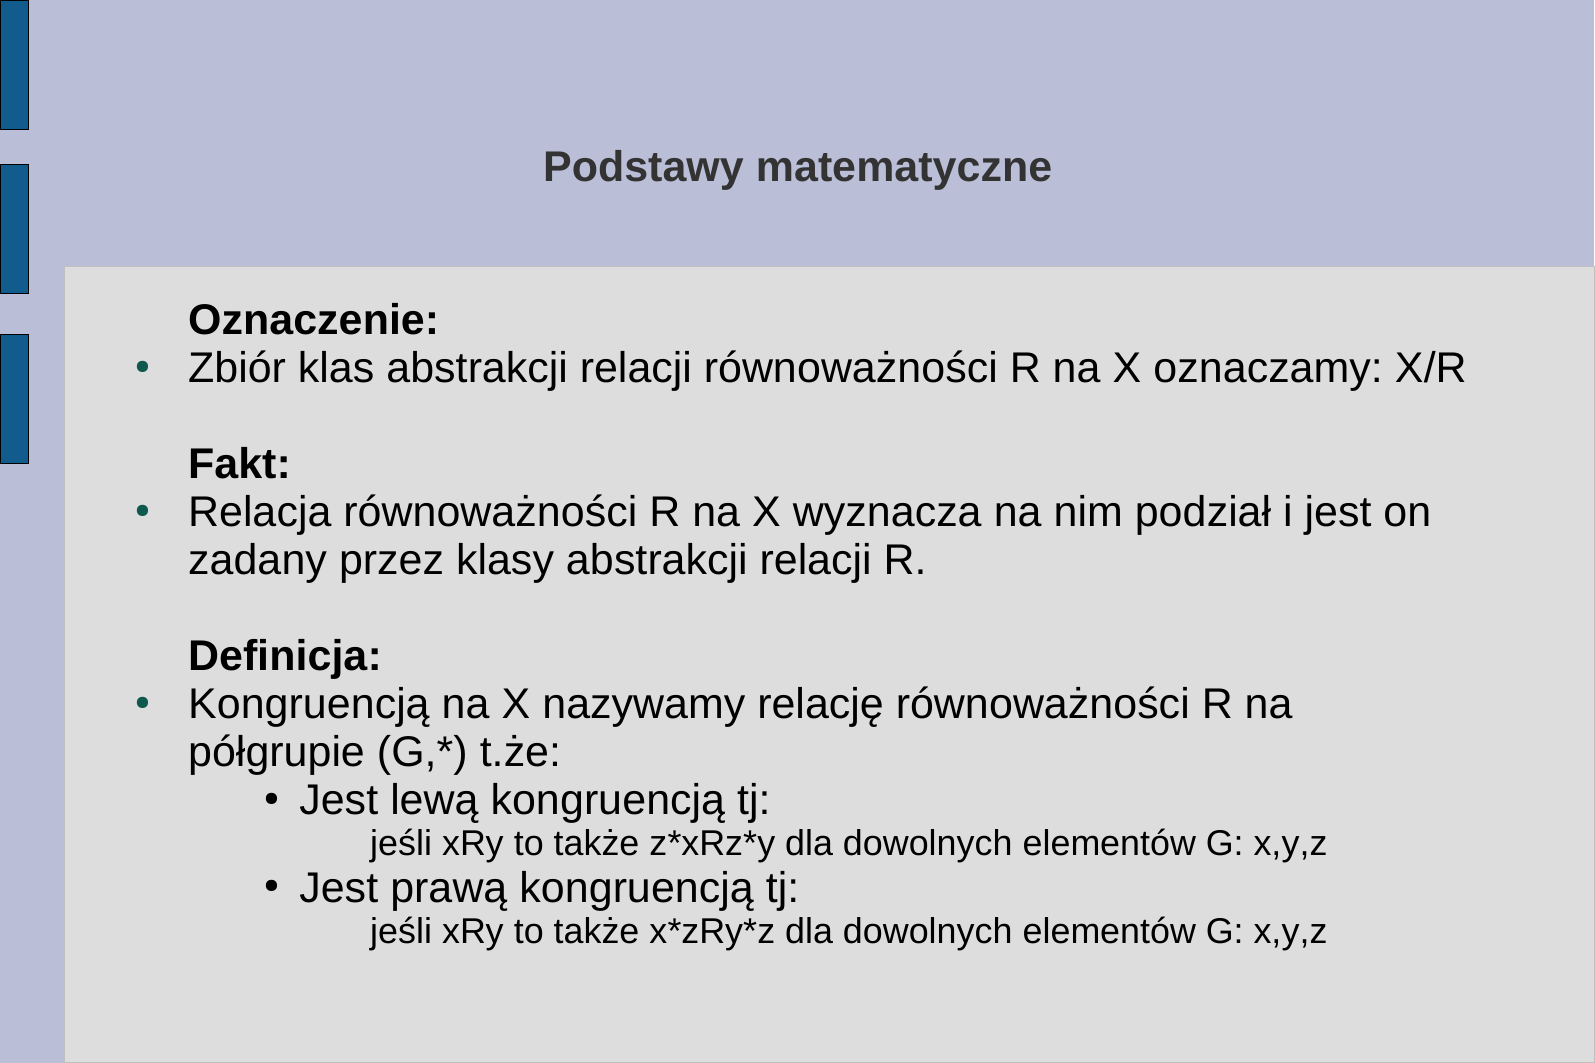

# Podstawy matematyczne
Oznaczenie:
Zbiór klas abstrakcji relacji równoważności R na X oznaczamy: X/R
Fakt:
Relacja równoważności R na X wyznacza na nim podział i jest on zadany przez klasy abstrakcji relacji R.
Definicja:
Kongruencją na X nazywamy relację równoważności R na półgrupie (G,*) t.że:
Jest lewą kongruencją tj:
jeśli xRy to także z*xRz*y dla dowolnych elementów G: x,y,z
Jest prawą kongruencją tj:
jeśli xRy to także x*zRy*z dla dowolnych elementów G: x,y,z